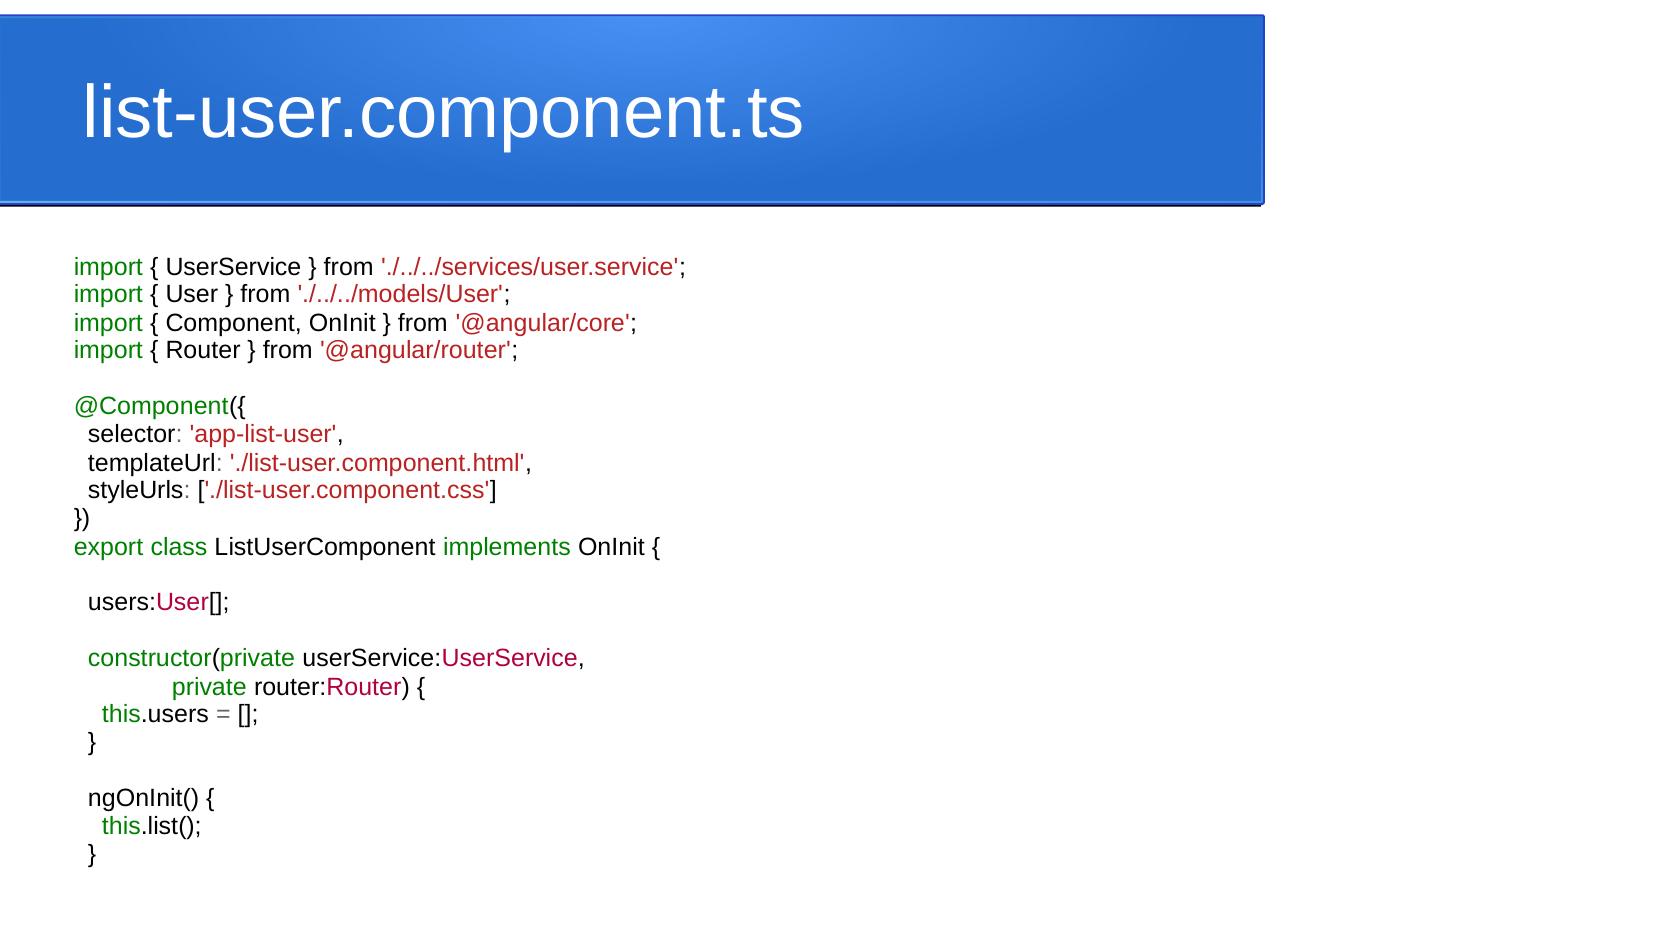

# list-user.component.ts
import { UserService } from './../../services/user.service';
import { User } from './../../models/User';
import { Component, OnInit } from '@angular/core';
import { Router } from '@angular/router';
@Component({
 selector: 'app-list-user',
 templateUrl: './list-user.component.html',
 styleUrls: ['./list-user.component.css']
})
export class ListUserComponent implements OnInit {
 users:User[];
 constructor(private userService:UserService,
 private router:Router) {
 this.users = [];
 }
 ngOnInit() {
 this.list();
 }